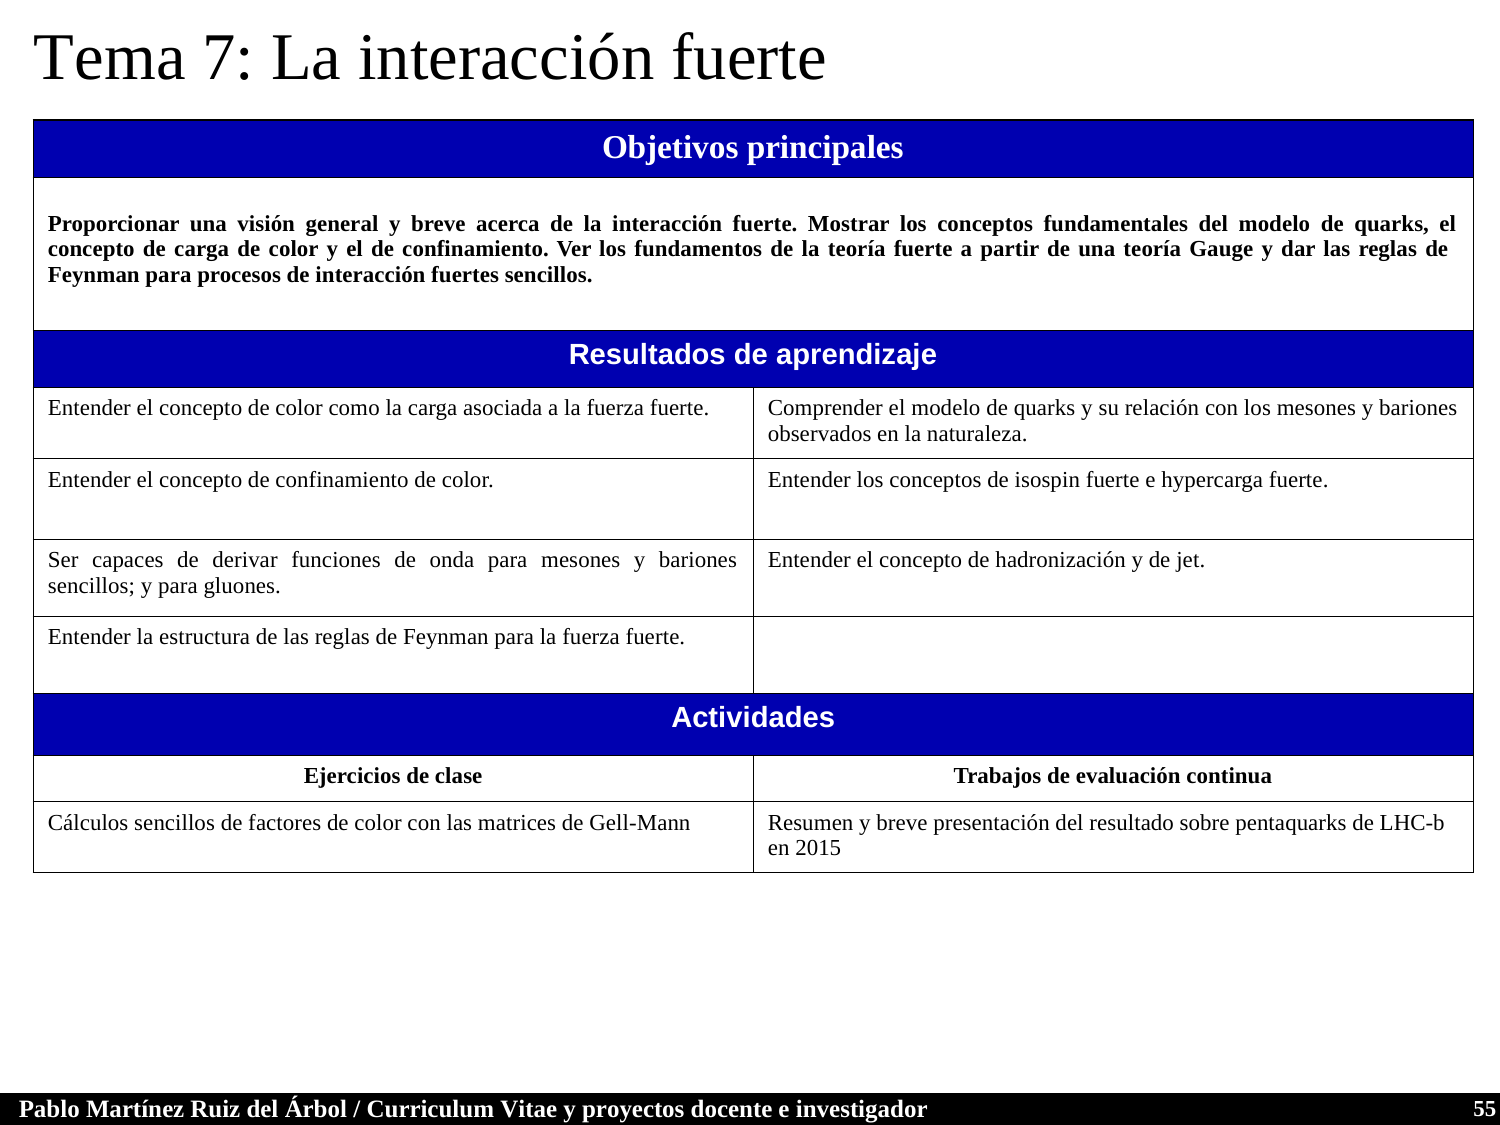

Tema 7: La interacción fuerte
| Objetivos principales | |
| --- | --- |
| Proporcionar una visión general y breve acerca de la interacción fuerte. Mostrar los conceptos fundamentales del modelo de quarks, el concepto de carga de color y el de confinamiento. Ver los fundamentos de la teoría fuerte a partir de una teoría Gauge y dar las reglas de Feynman para procesos de interacción fuertes sencillos. | |
| Resultados de aprendizaje | |
| Entender el concepto de color como la carga asociada a la fuerza fuerte. | Comprender el modelo de quarks y su relación con los mesones y bariones observados en la naturaleza. |
| Entender el concepto de confinamiento de color. | Entender los conceptos de isospin fuerte e hypercarga fuerte. |
| Ser capaces de derivar funciones de onda para mesones y bariones sencillos; y para gluones. | Entender el concepto de hadronización y de jet. |
| Entender la estructura de las reglas de Feynman para la fuerza fuerte. | |
| Actividades | |
| Ejercicios de clase | Trabajos de evaluación continua |
| Cálculos sencillos de factores de color con las matrices de Gell-Mann | Resumen y breve presentación del resultado sobre pentaquarks de LHC-b en 2015 |
55